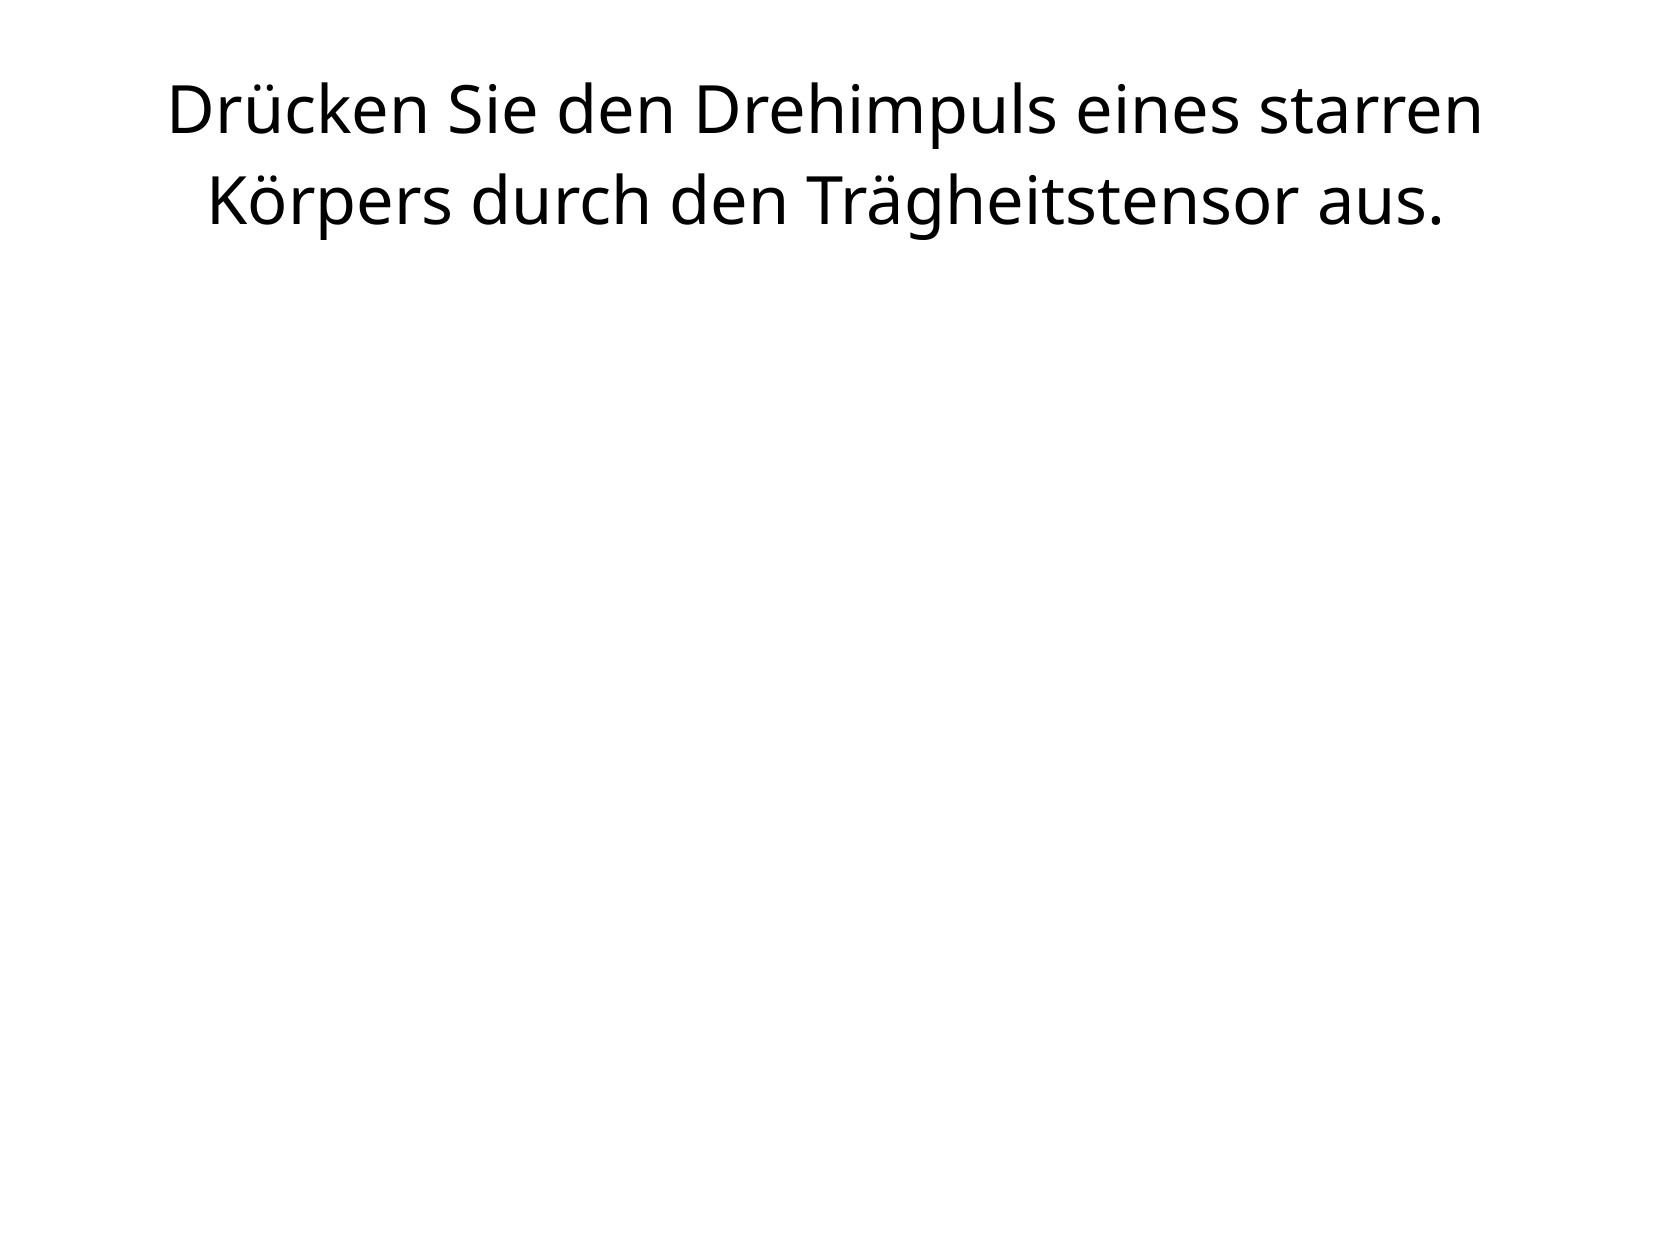

# Drücken Sie den Drehimpuls eines starren Körpers durch den Trägheitstensor aus.